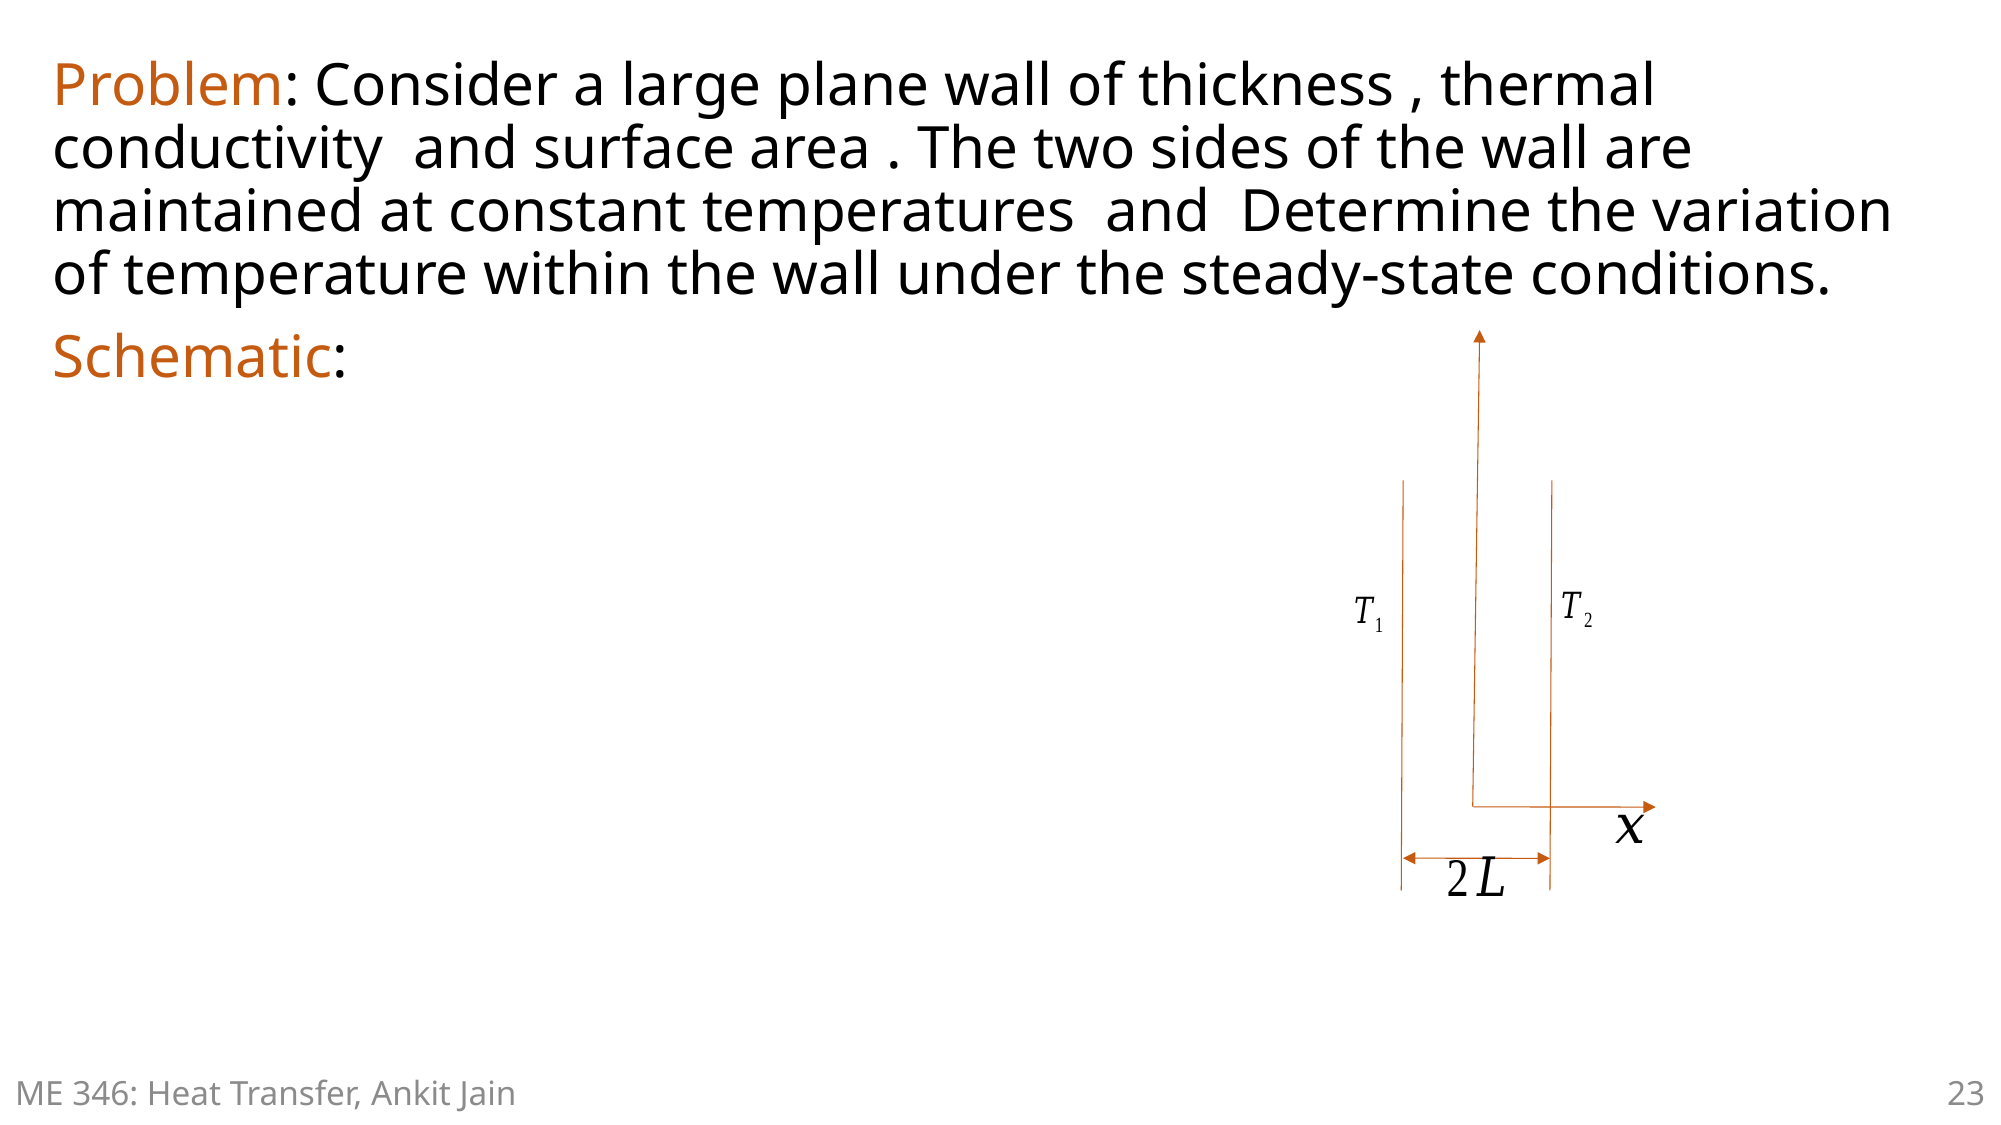

# Problem: Consider a large plane wall of thickness , thermal conductivity and surface area . The two sides of the wall are maintained at constant temperatures and Determine the variation of temperature within the wall under the steady-state conditions.
Schematic:
ME 346: Heat Transfer, Ankit Jain
23